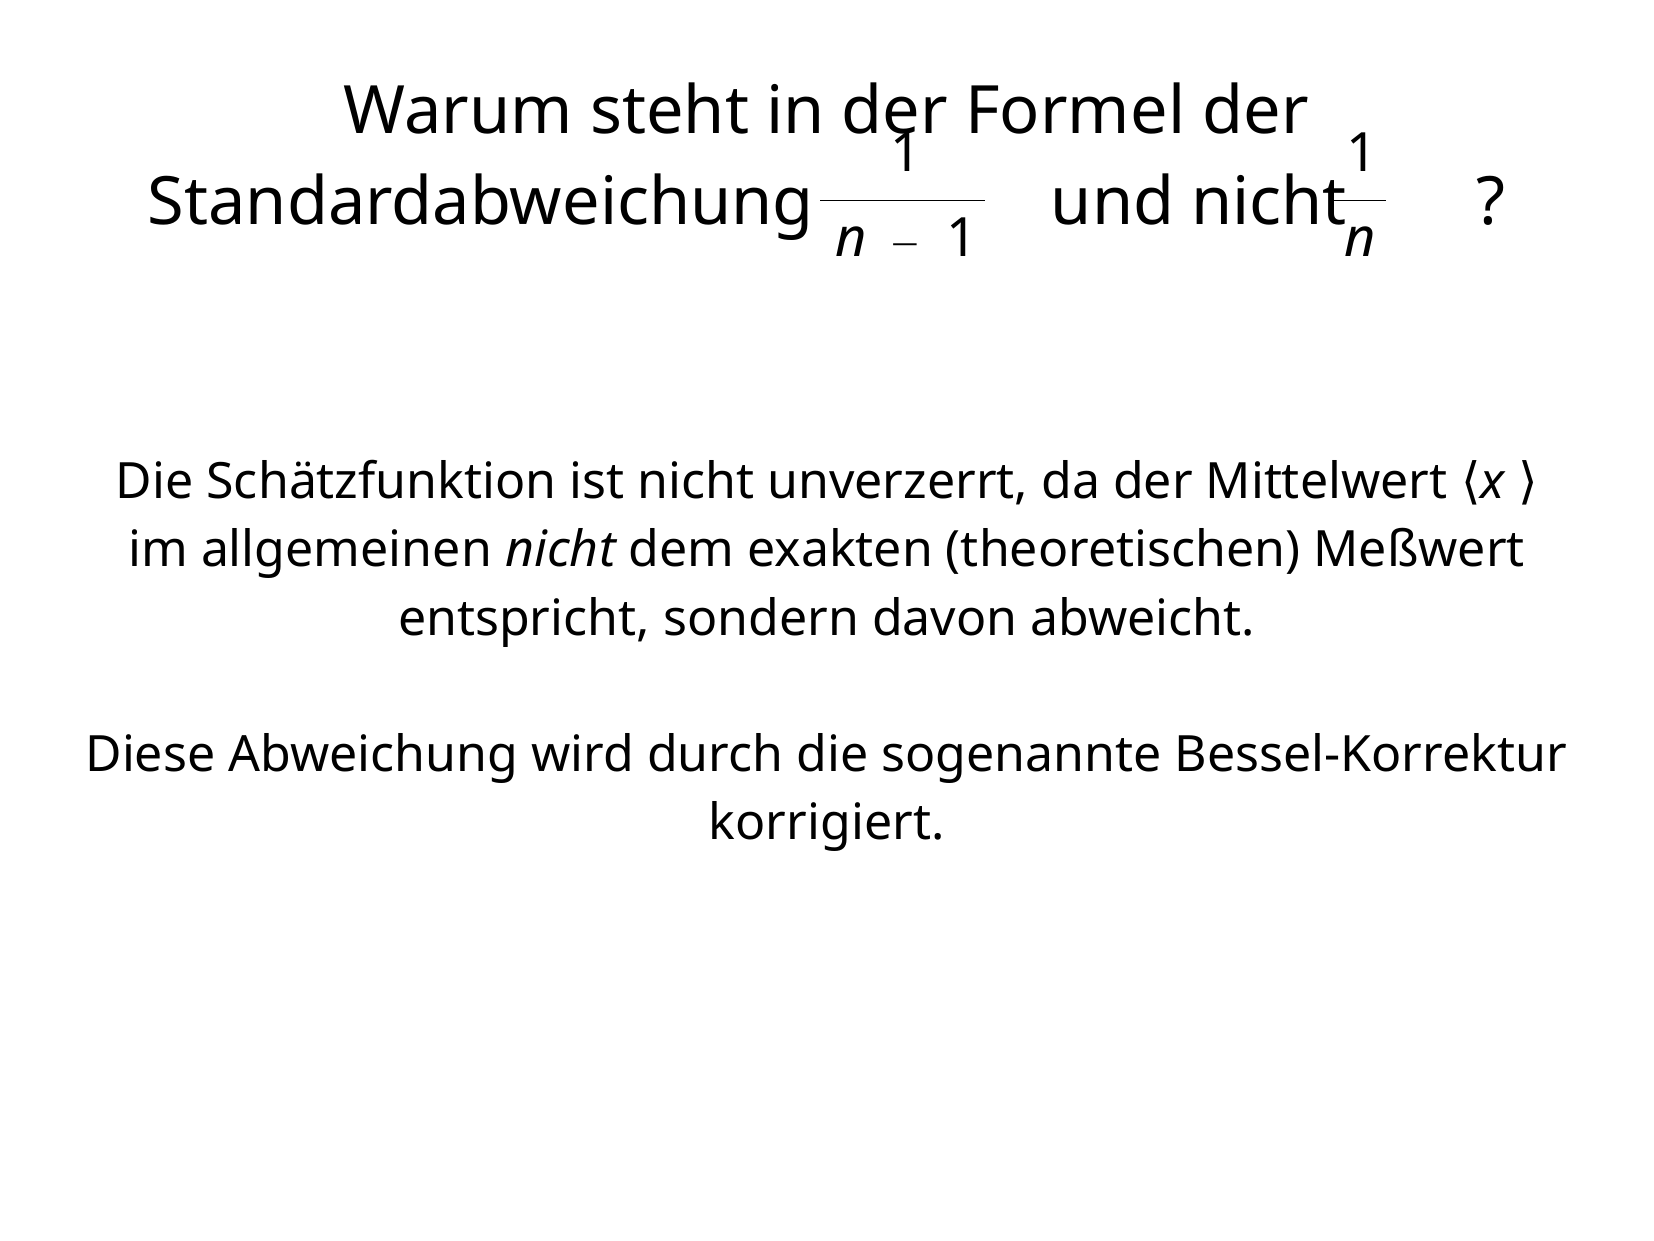

# Warum steht in der Formel der Standardabweichung 			 und nicht 		?
Die Schätzfunktion ist nicht unverzerrt, da der Mittelwert ⟨x ⟩ im allgemeinen nicht dem exakten (theoretischen) Meßwert entspricht, sondern davon abweicht.
Diese Abweichung wird durch die sogenannte Bessel-Korrektur korrigiert.